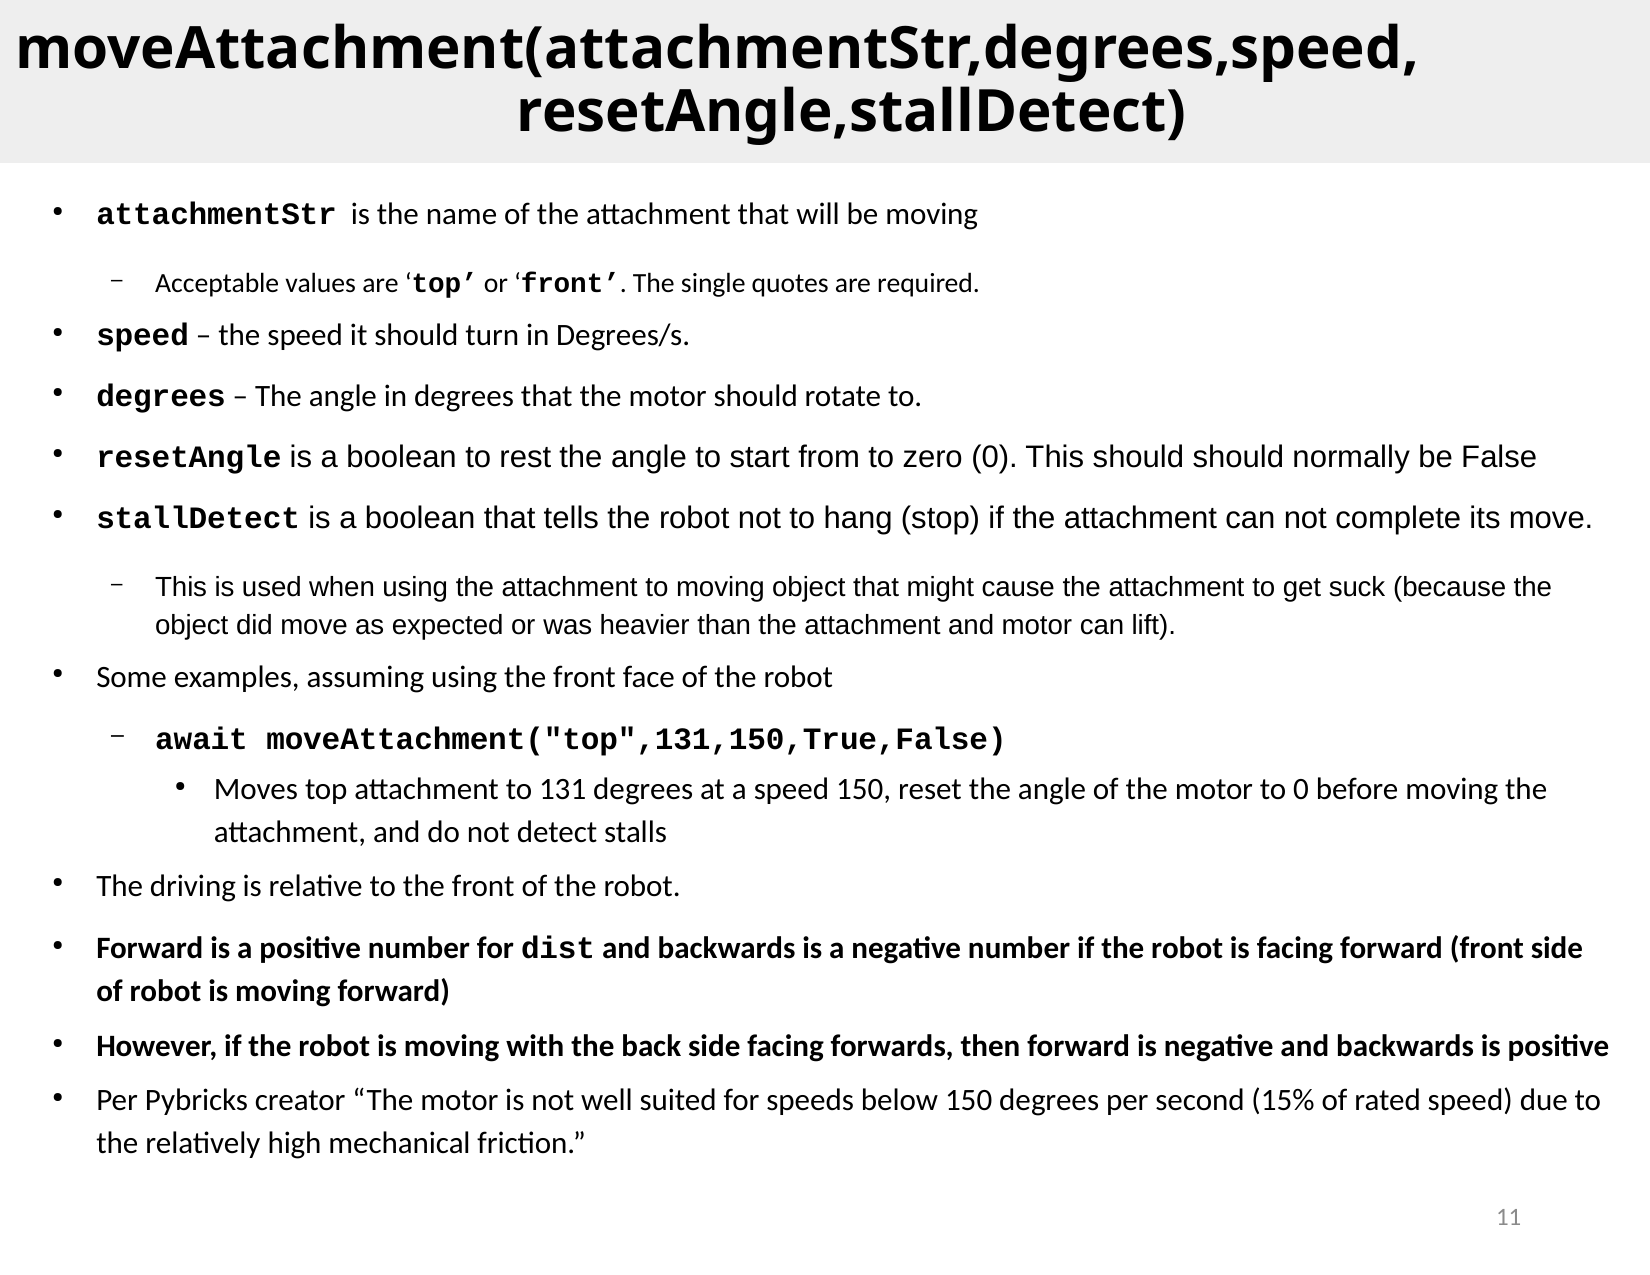

moveAttachment(attachmentStr,degrees,speed,
 resetAngle,stallDetect)
# attachmentStr is the name of the attachment that will be moving
Acceptable values are ‘top’ or ‘front’. The single quotes are required.
speed – the speed it should turn in Degrees/s.
degrees – The angle in degrees that the motor should rotate to.
resetAngle is a boolean to rest the angle to start from to zero (0). This should should normally be False
stallDetect is a boolean that tells the robot not to hang (stop) if the attachment can not complete its move.
This is used when using the attachment to moving object that might cause the attachment to get suck (because the object did move as expected or was heavier than the attachment and motor can lift).
Some examples, assuming using the front face of the robot
await moveAttachment("top",131,150,True,False)
Moves top attachment to 131 degrees at a speed 150, reset the angle of the motor to 0 before moving the attachment, and do not detect stalls
The driving is relative to the front of the robot.
Forward is a positive number for dist and backwards is a negative number if the robot is facing forward (front side of robot is moving forward)
However, if the robot is moving with the back side facing forwards, then forward is negative and backwards is positive
Per Pybricks creator “The motor is not well suited for speeds below 150 degrees per second (15% of rated speed) due to the relatively high mechanical friction.”
11